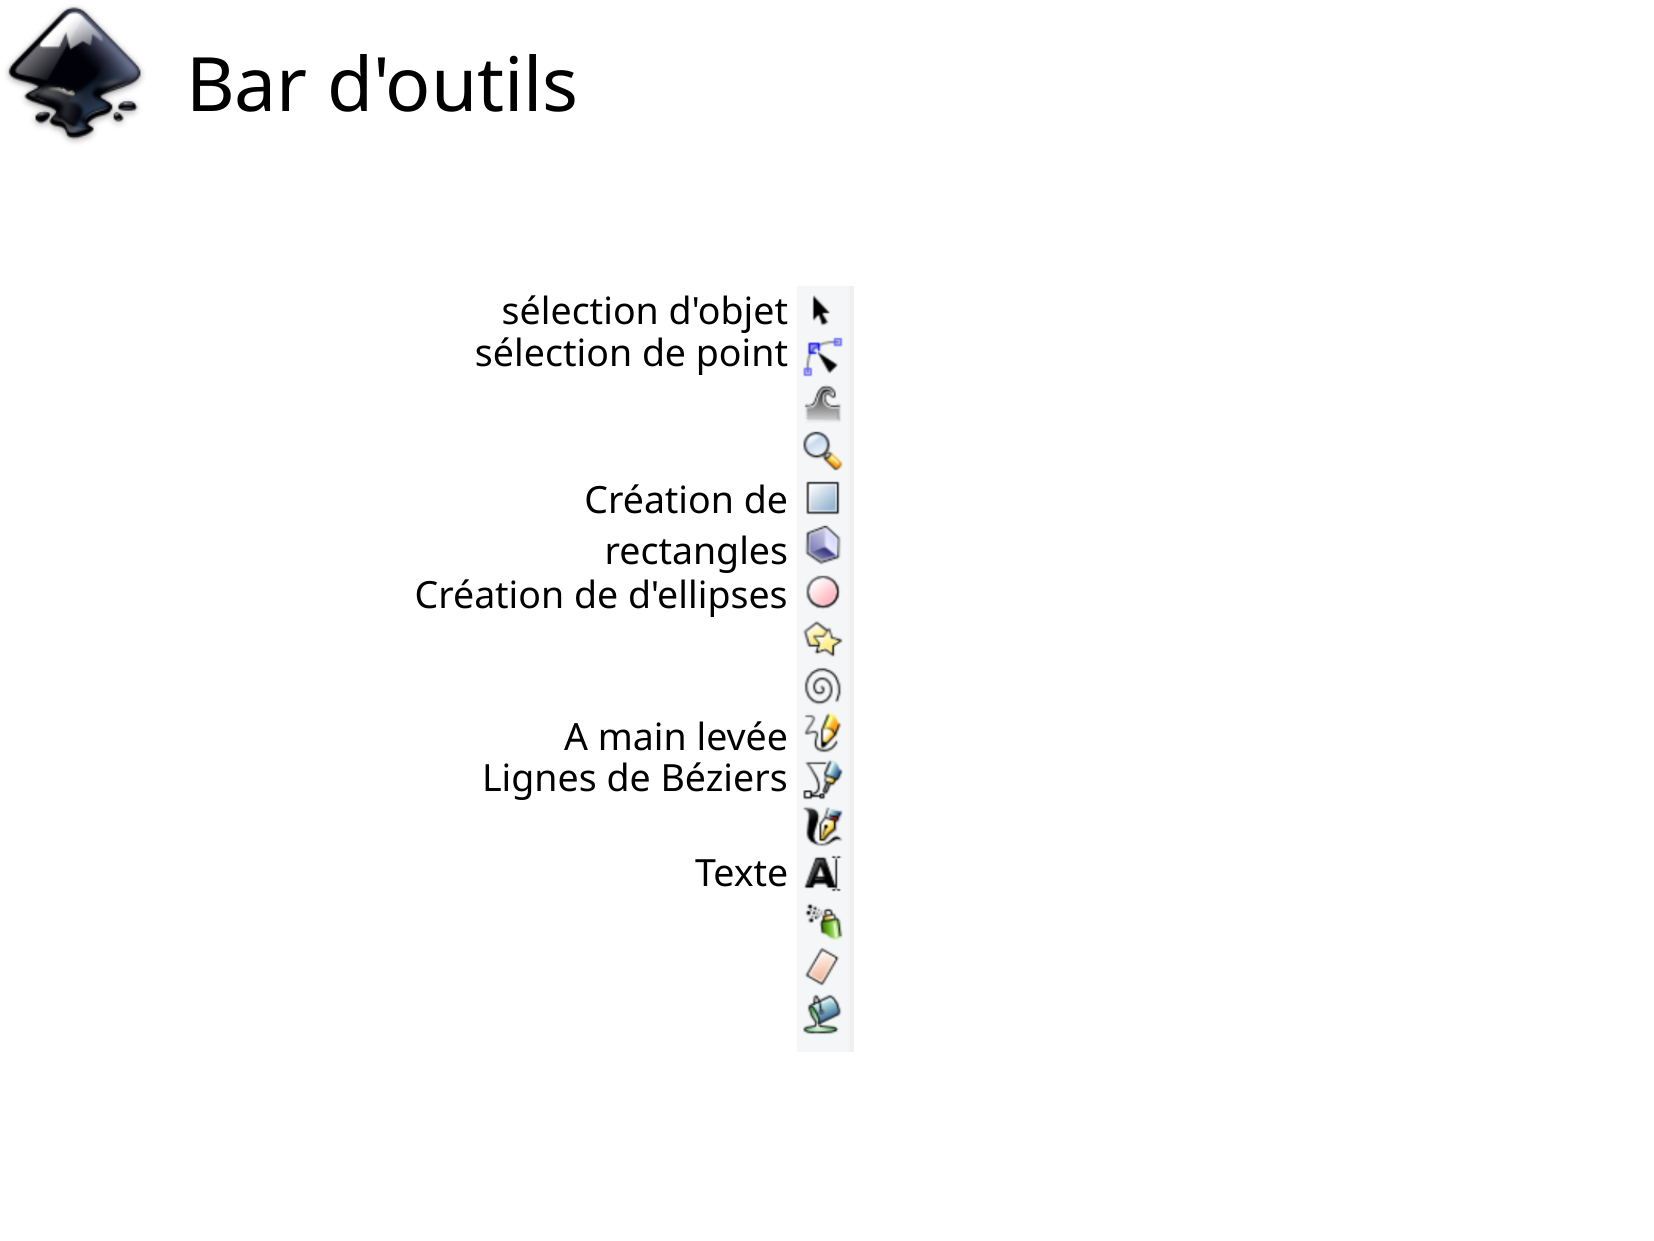

Bar d'outils
 sélection d'objet
 sélection de point
Création de rectangles
Création de d'ellipses
A main levée
Lignes de Béziers
Texte